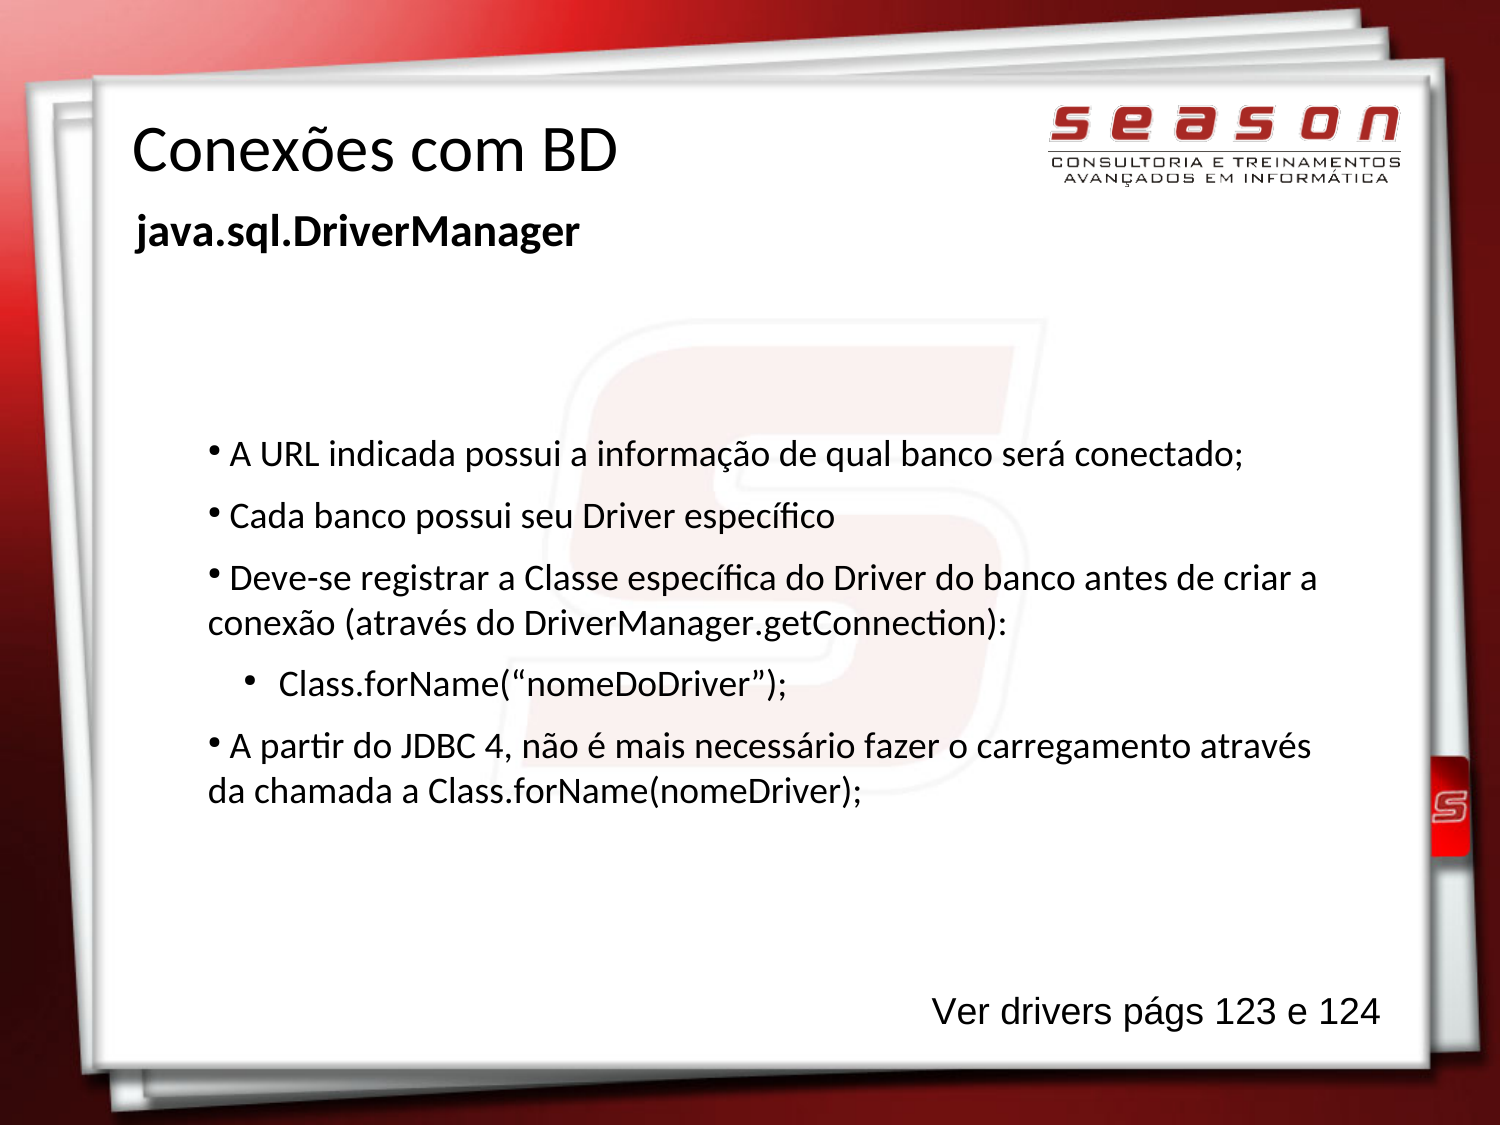

# Conexões com BD
java.sql.DriverManager
 A URL indicada possui a informação de qual banco será conectado;
 Cada banco possui seu Driver específico
 Deve-se registrar a Classe específica do Driver do banco antes de criar a conexão (através do DriverManager.getConnection):
Class.forName(“nomeDoDriver”);
 A partir do JDBC 4, não é mais necessário fazer o carregamento através da chamada a Class.forName(nomeDriver);
Ver drivers págs 123 e 124